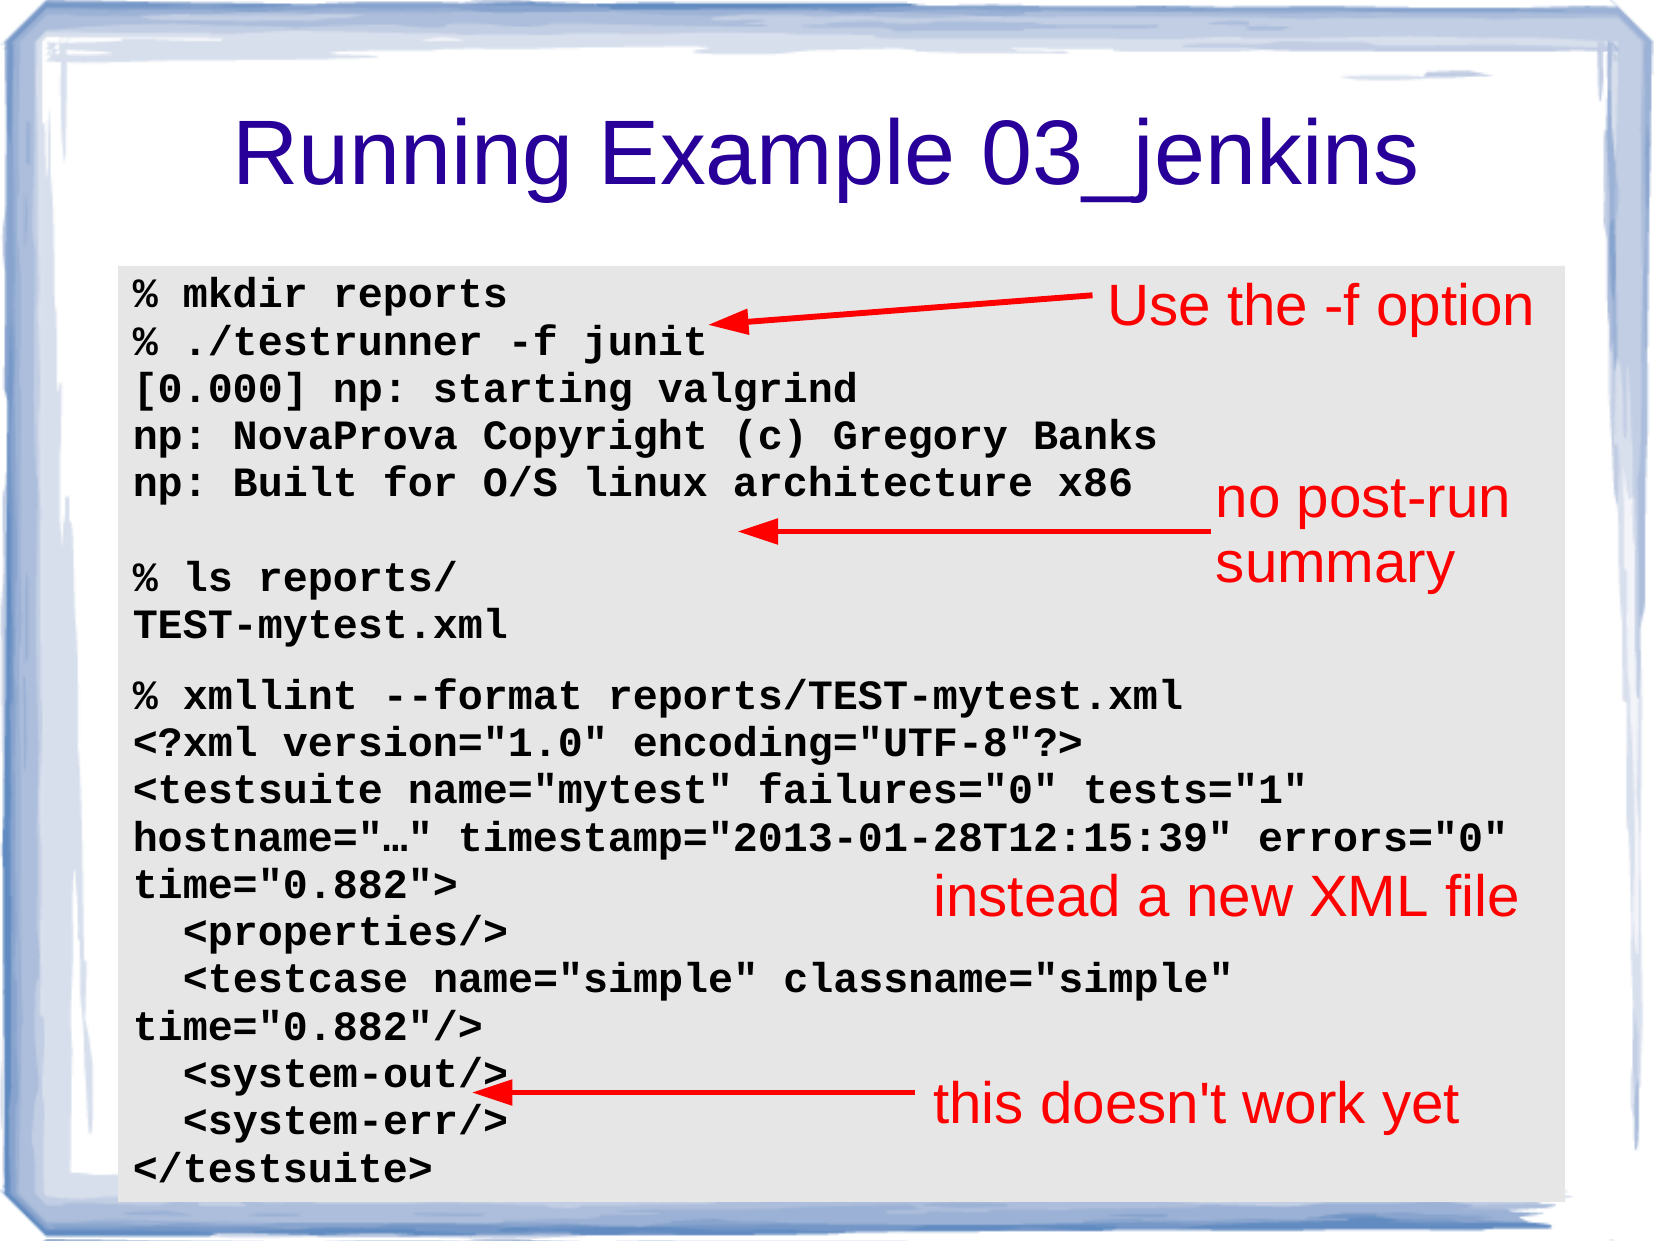

# Running Example 03_jenkins
Use the -f option
% mkdir reports
% ./testrunner -f junit
[0.000] np: starting valgrind
np: NovaProva Copyright (c) Gregory Banks
np: Built for O/S linux architecture x86
% ls reports/
TEST-mytest.xml
% xmllint --format reports/TEST-mytest.xml
<?xml version="1.0" encoding="UTF-8"?>
<testsuite name="mytest" failures="0" tests="1" hostname="…" timestamp="2013-01-28T12:15:39" errors="0" time="0.882">
 <properties/>
 <testcase name="simple" classname="simple" time="0.882"/>
 <system-out/>
 <system-err/>
</testsuite>
no post-run
summary
instead a new XML file
this doesn't work yet